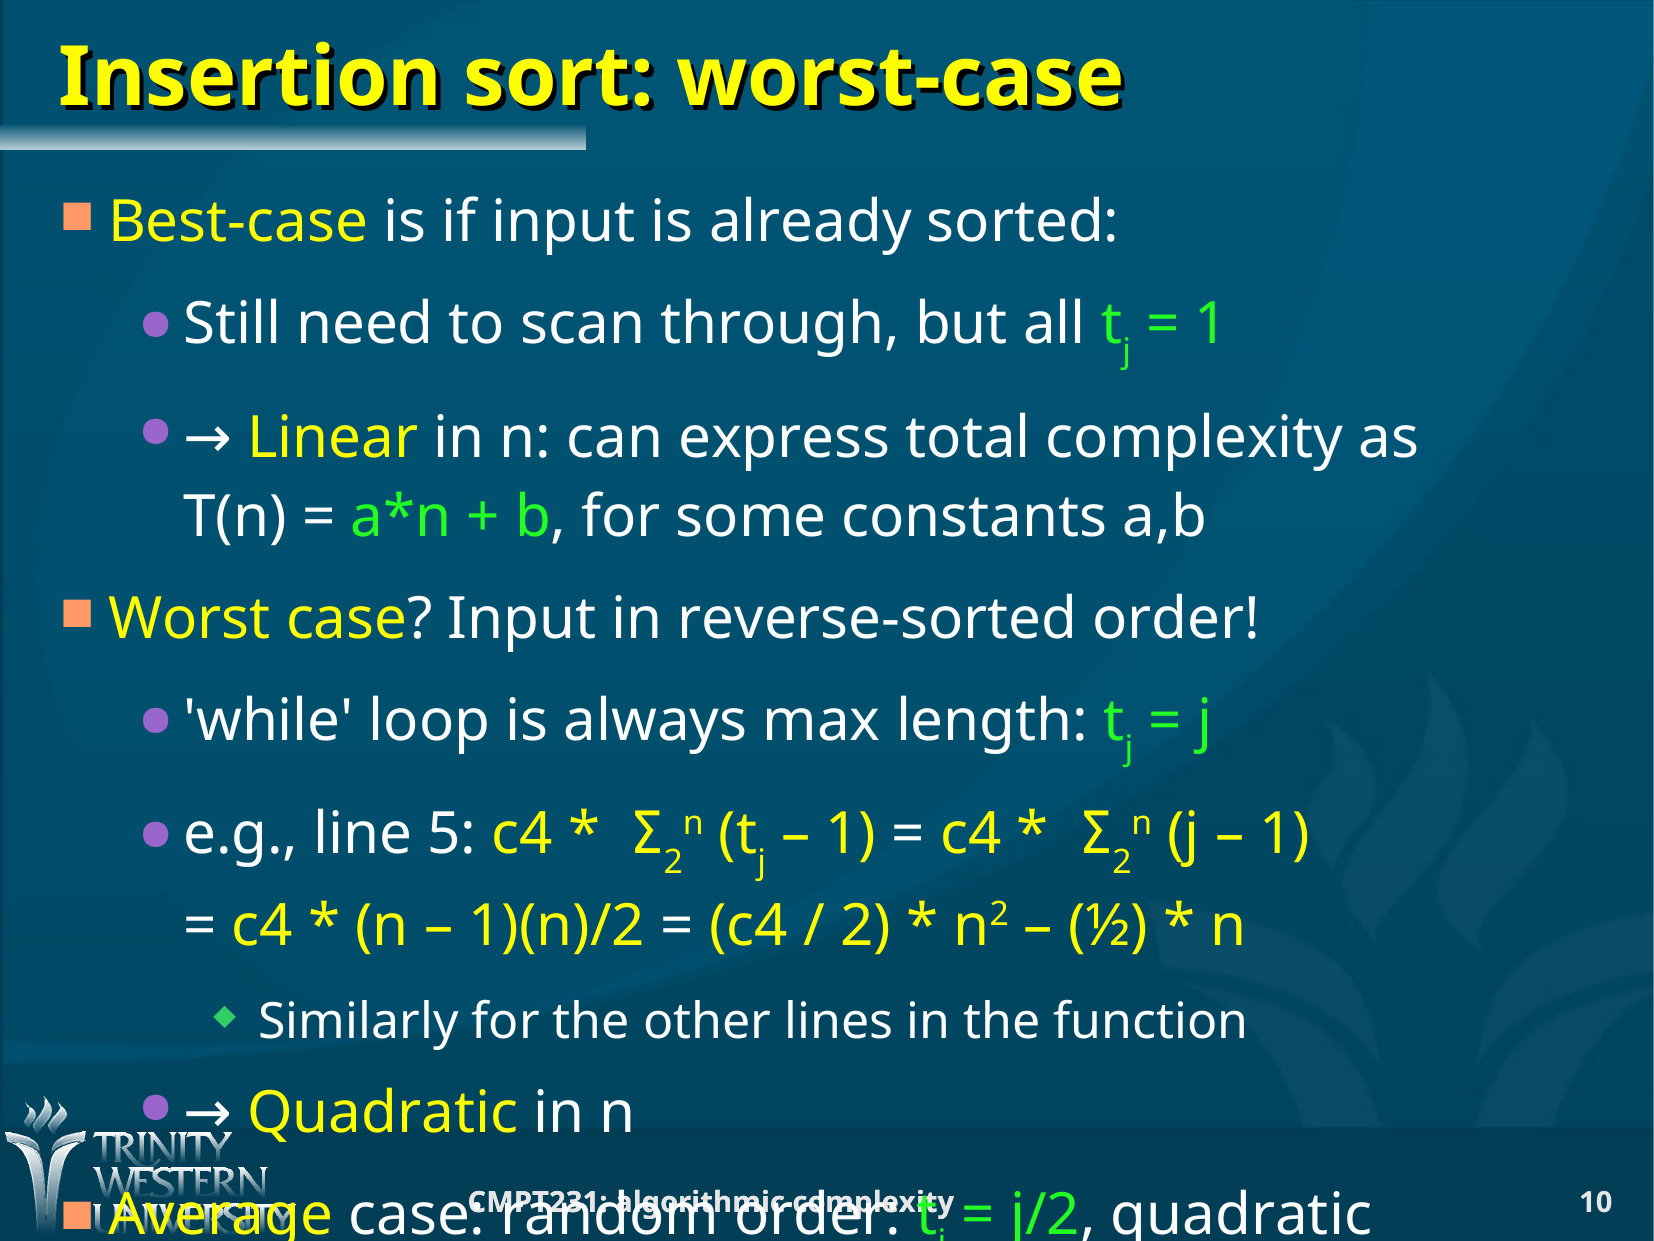

# Insertion sort: worst-case
Best-case is if input is already sorted:
Still need to scan through, but all tj = 1
→ Linear in n: can express total complexity as
T(n) = a*n + b, for some constants a,b
Worst case? Input in reverse-sorted order!
'while' loop is always max length: tj = j
e.g., line 5: c4 * Σ2n (tj – 1) = c4 * Σ2n (j – 1)
= c4 * (n – 1)(n)/2 = (c4 / 2) * n2 – (½) * n
Similarly for the other lines in the function
→ Quadratic in n
Average case: random order: tj = j/2, quadratic
CMPT231: algorithmic complexity
10